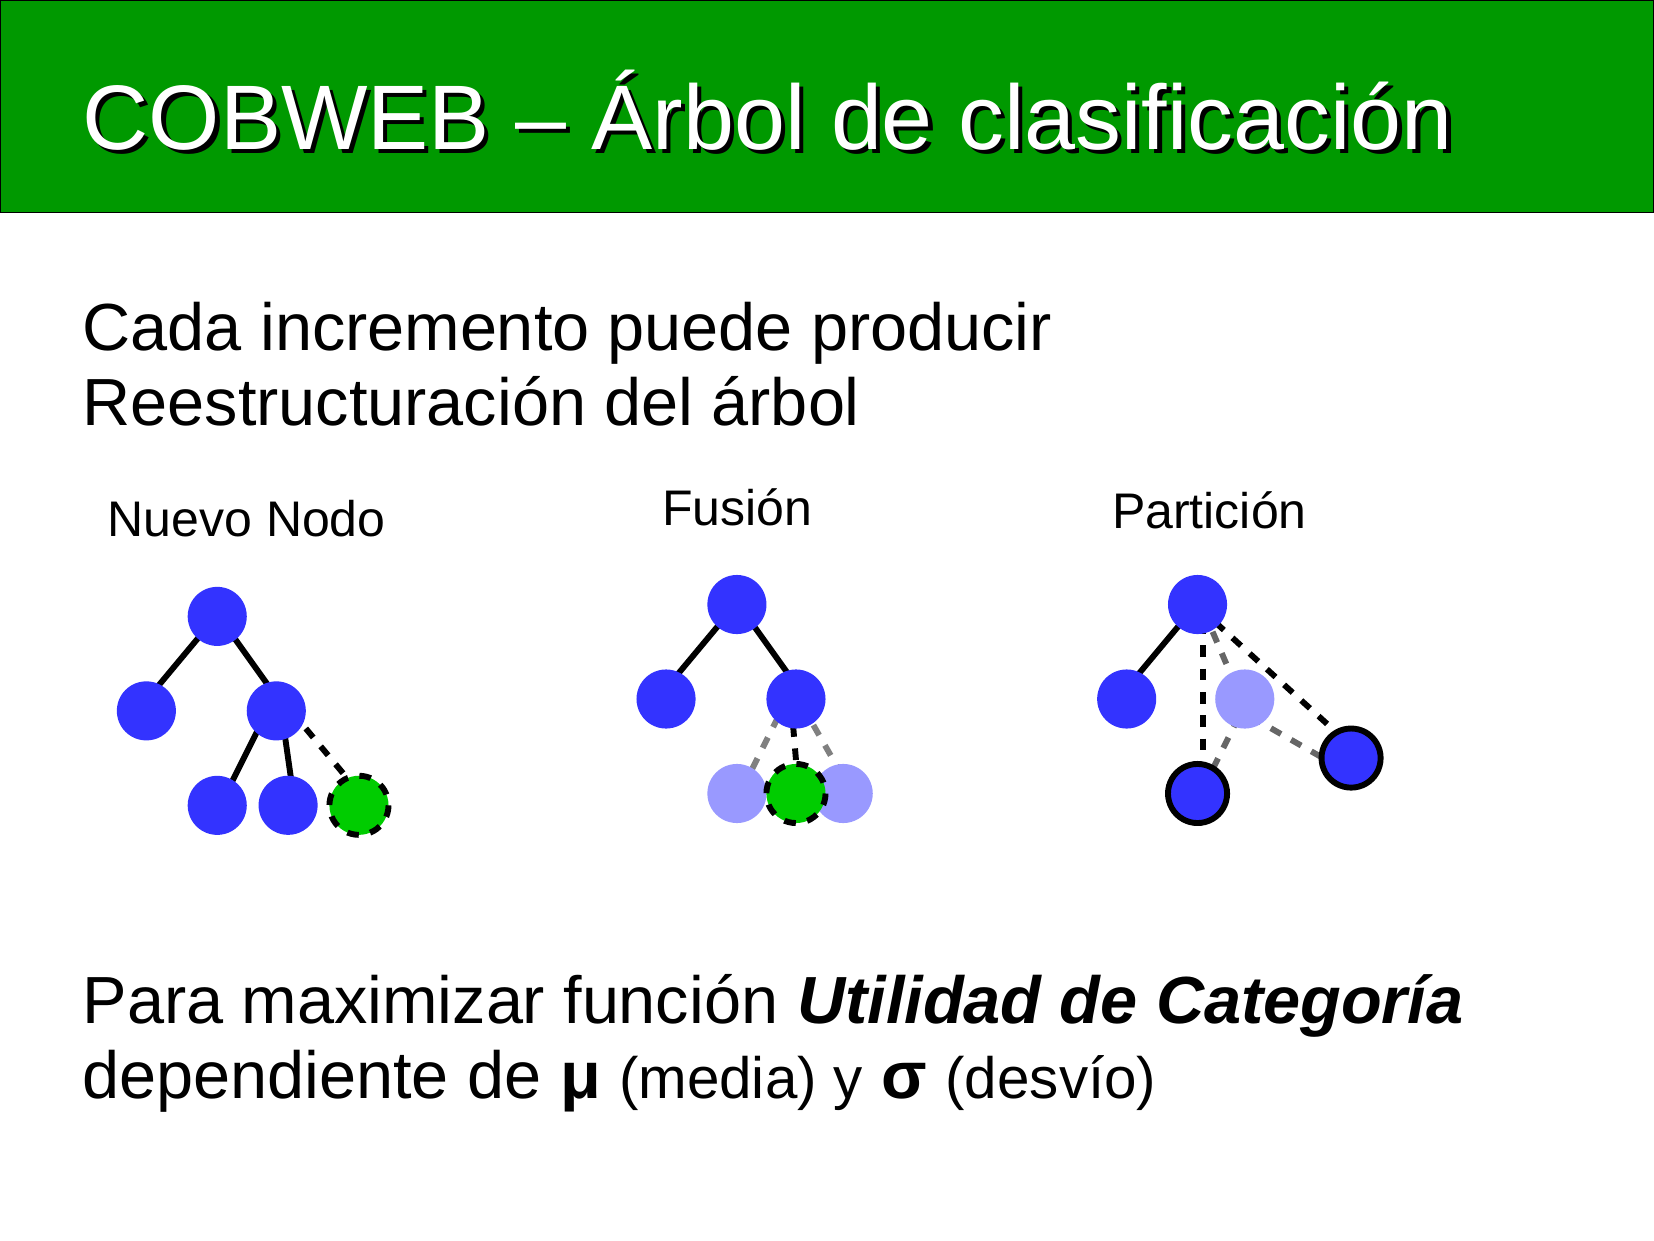

COBWEB – Árbol de clasificación
# Cada incremento puede producir Reestructuración del árbol
Fusión
Partición
Nuevo Nodo
Para maximizar función Utilidad de Categoría
dependiente de μ (media) y σ (desvío)